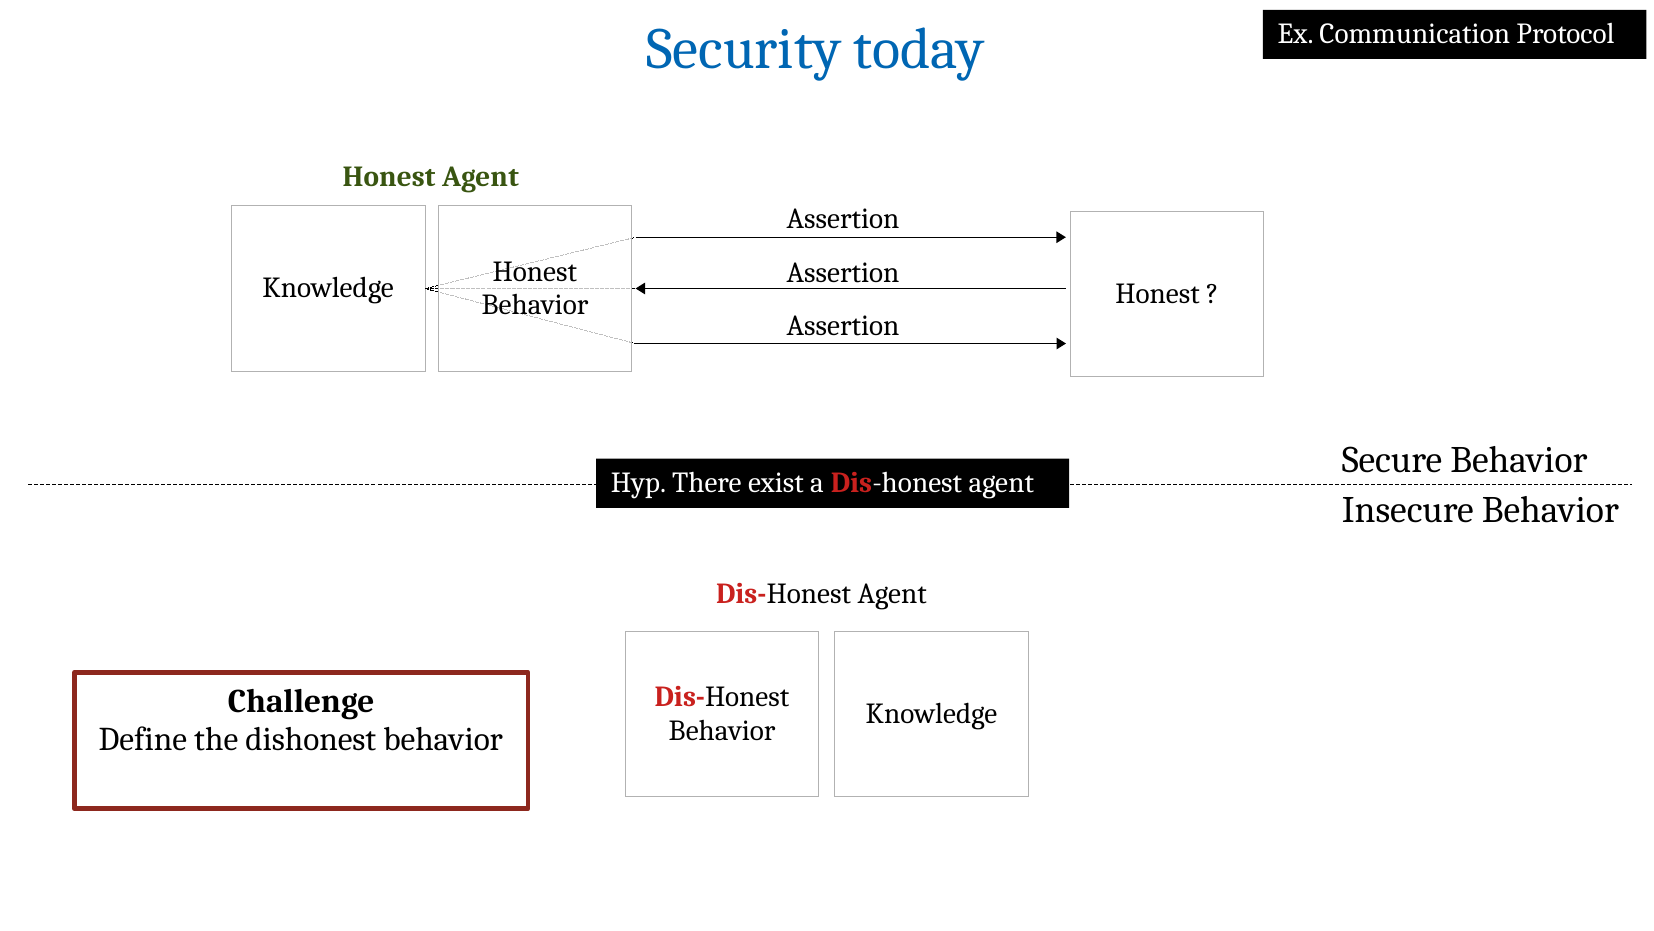

Security today
Ex. Communication Protocol
Honest Agent
Assertion
Knowledge
Honest
Behavior
Honest ?
Assertion
Assertion
Secure Behavior
Hyp. There exist a Dis-honest agent
Insecure Behavior
Dis-Honest Agent
Dis-Honest
Behavior
Knowledge
Challenge
Define the dishonest behavior